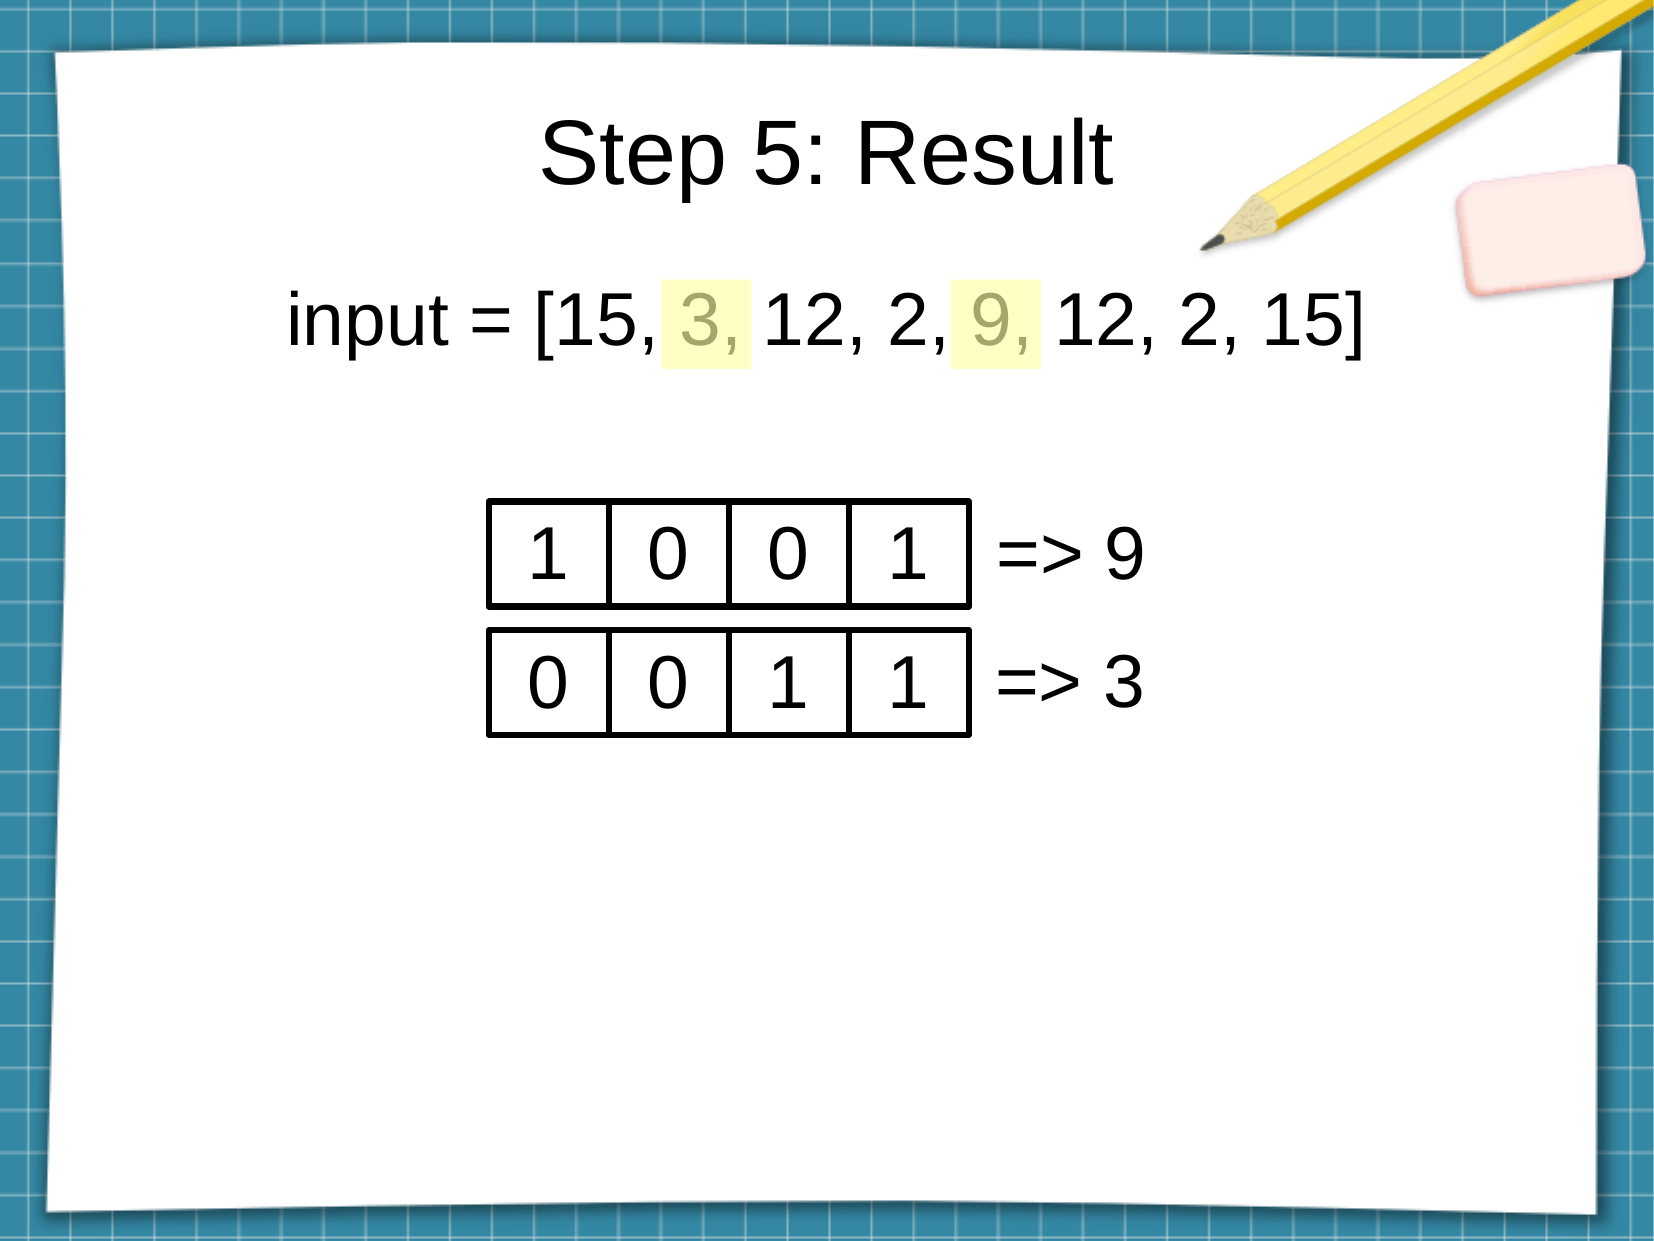

# Step 5: Result
input = [15, 3, 12, 2, 9, 12, 2, 15]
1
0
0
1
=> 9
=> 3
0
0
1
1